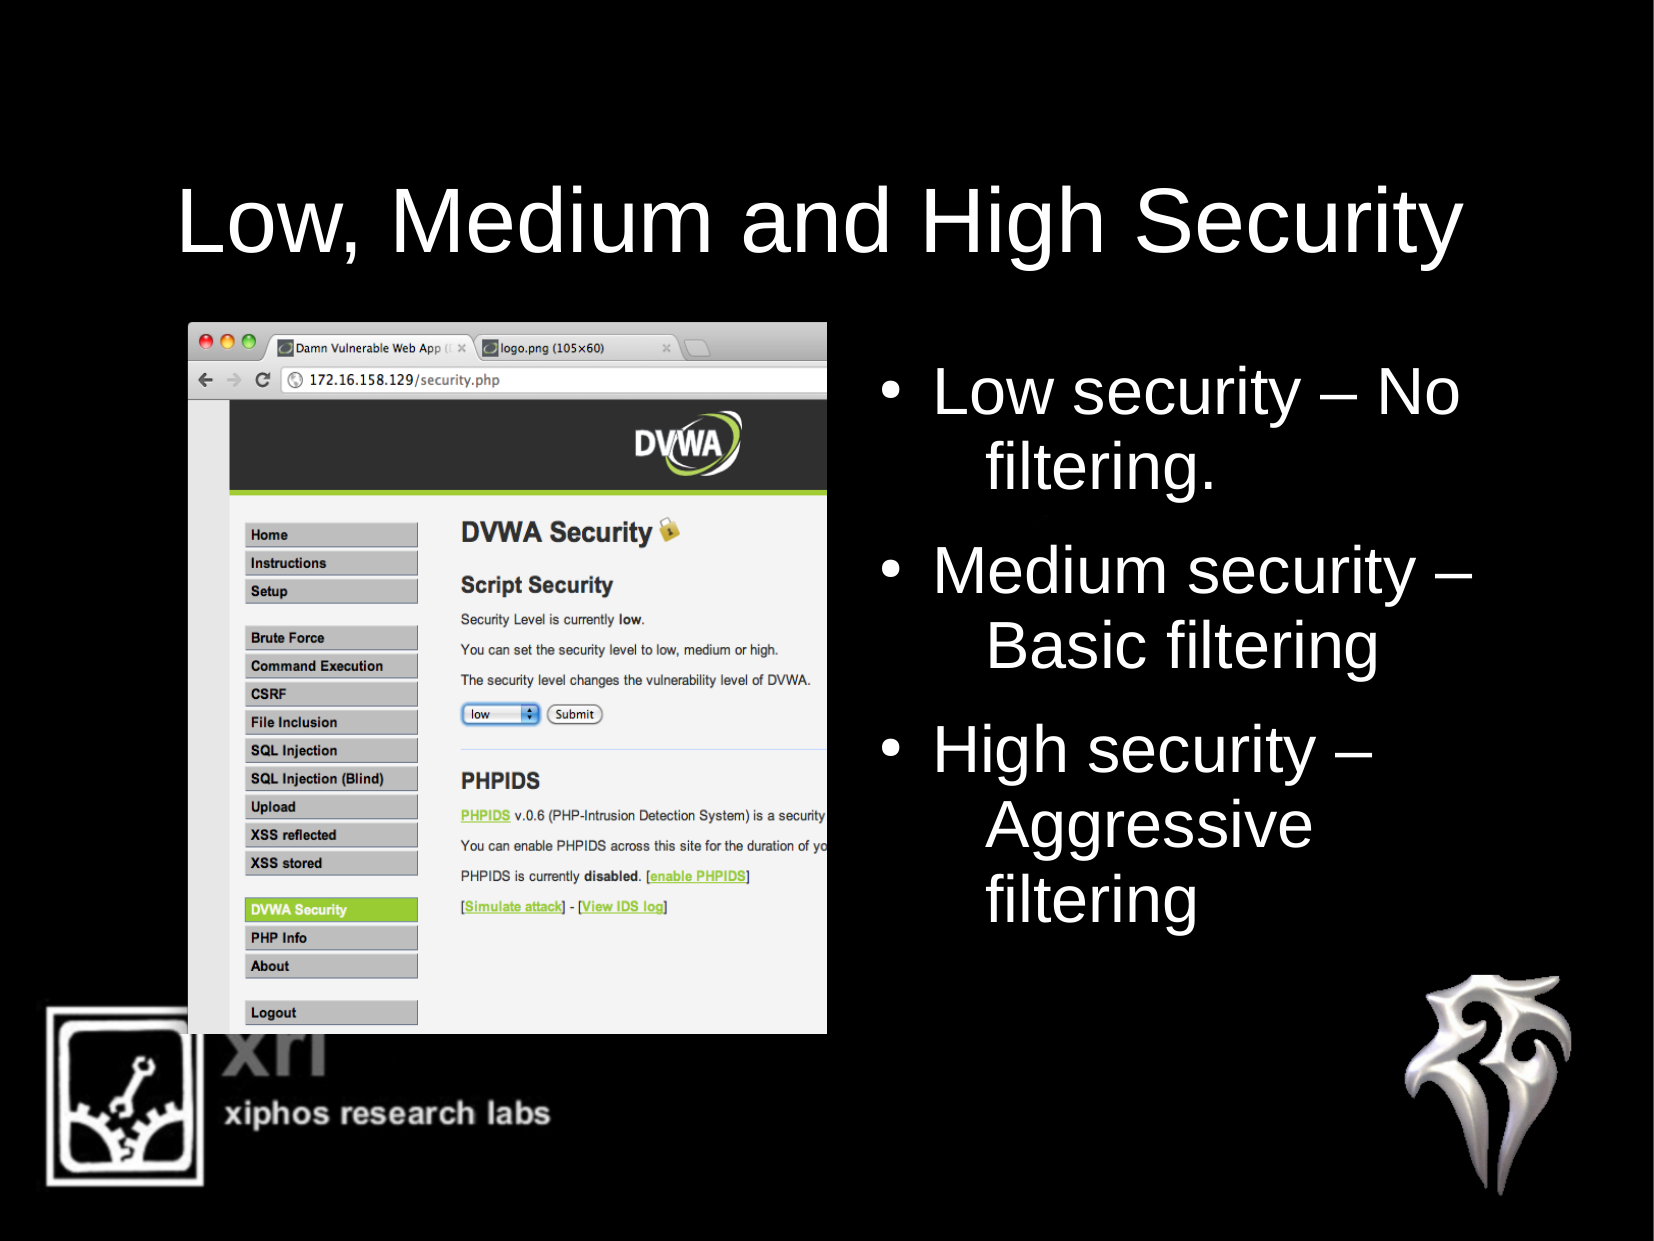

# Low, Medium and High Security
Low security – No filtering.
Medium security – Basic filtering
High security – Aggressive filtering